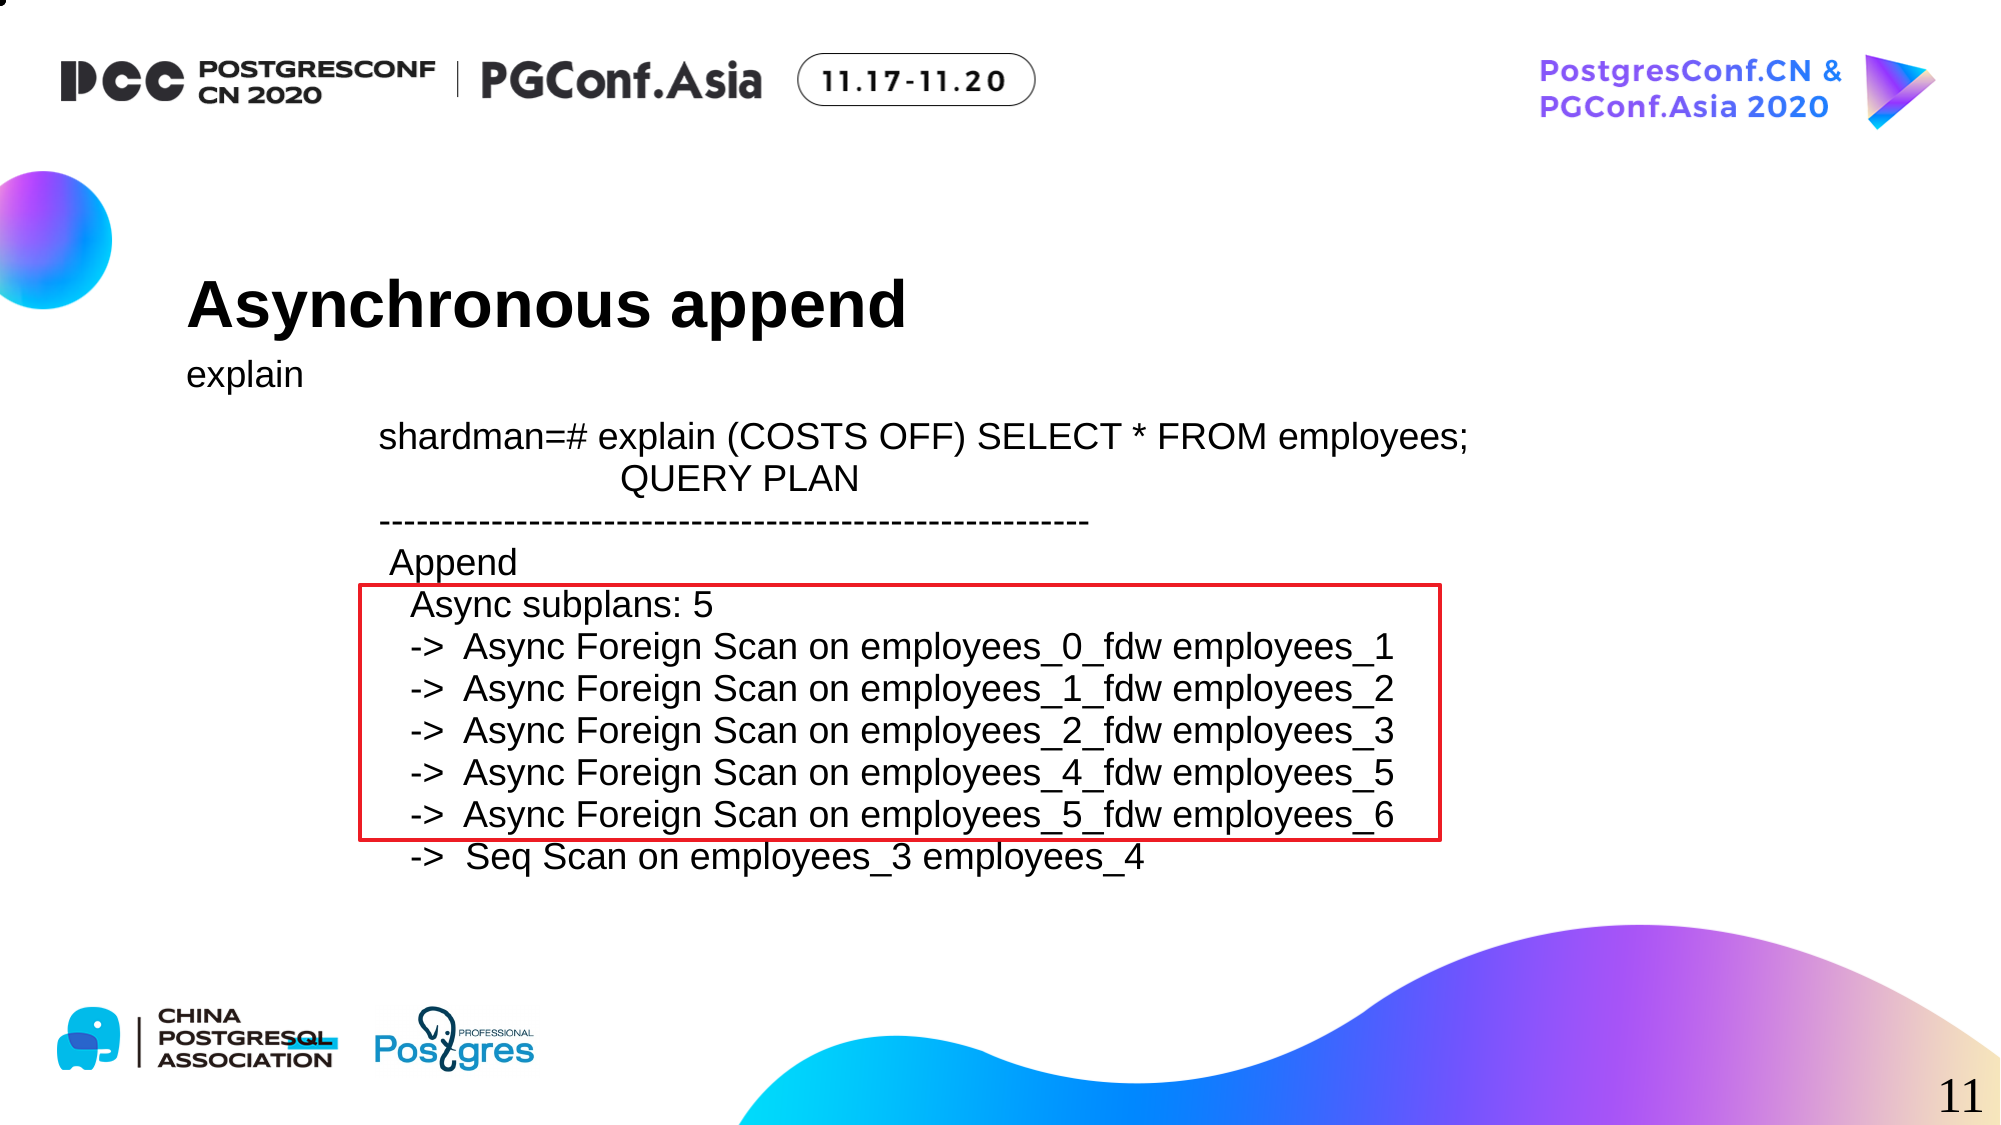

Asynchronous append
explain
shardman=# explain (COSTS OFF) SELECT * FROM employees;
 QUERY PLAN
---------------------------------------------------------
 Append
 Async subplans: 5
 -> Async Foreign Scan on employees_0_fdw employees_1
 -> Async Foreign Scan on employees_1_fdw employees_2
 -> Async Foreign Scan on employees_2_fdw employees_3
 -> Async Foreign Scan on employees_4_fdw employees_5
 -> Async Foreign Scan on employees_5_fdw employees_6
 -> Seq Scan on employees_3 employees_4